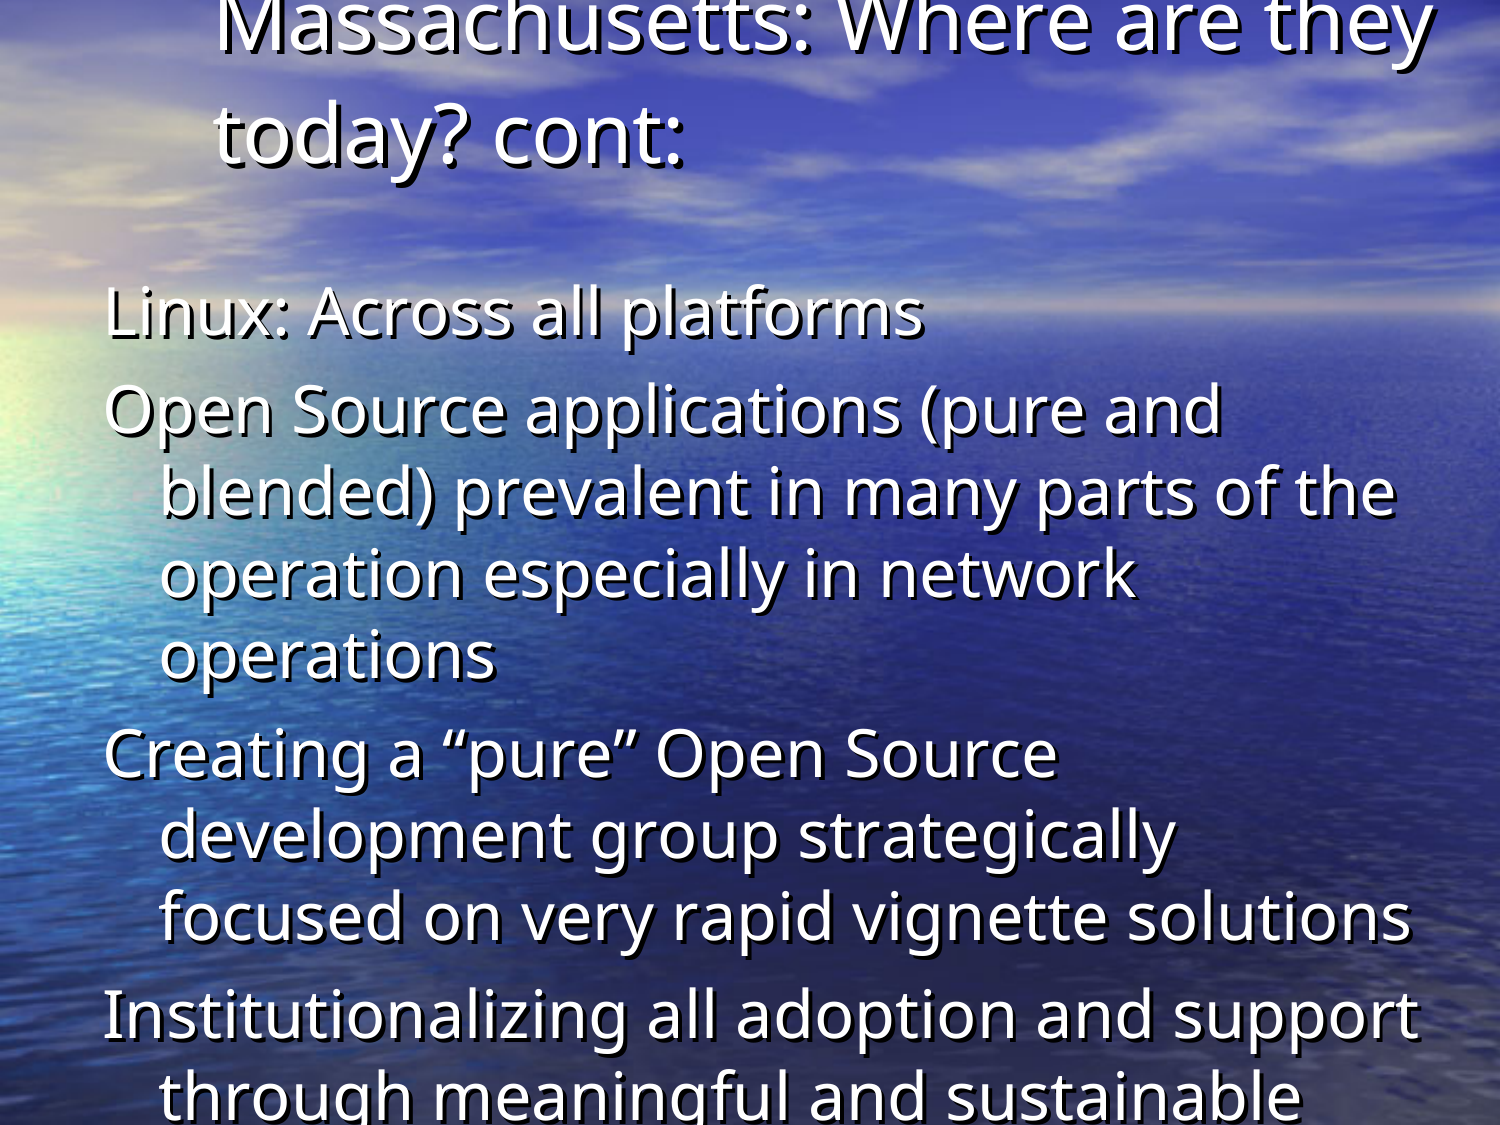

# Massachusetts: Where are they today? cont:
Linux: Across all platforms
Open Source applications (pure and blended) prevalent in many parts of the operation especially in network operations
Creating a “pure” Open Source development group strategically focused on very rapid vignette solutions
Institutionalizing all adoption and support through meaningful and sustainable business processes and under umbrella of ITIL